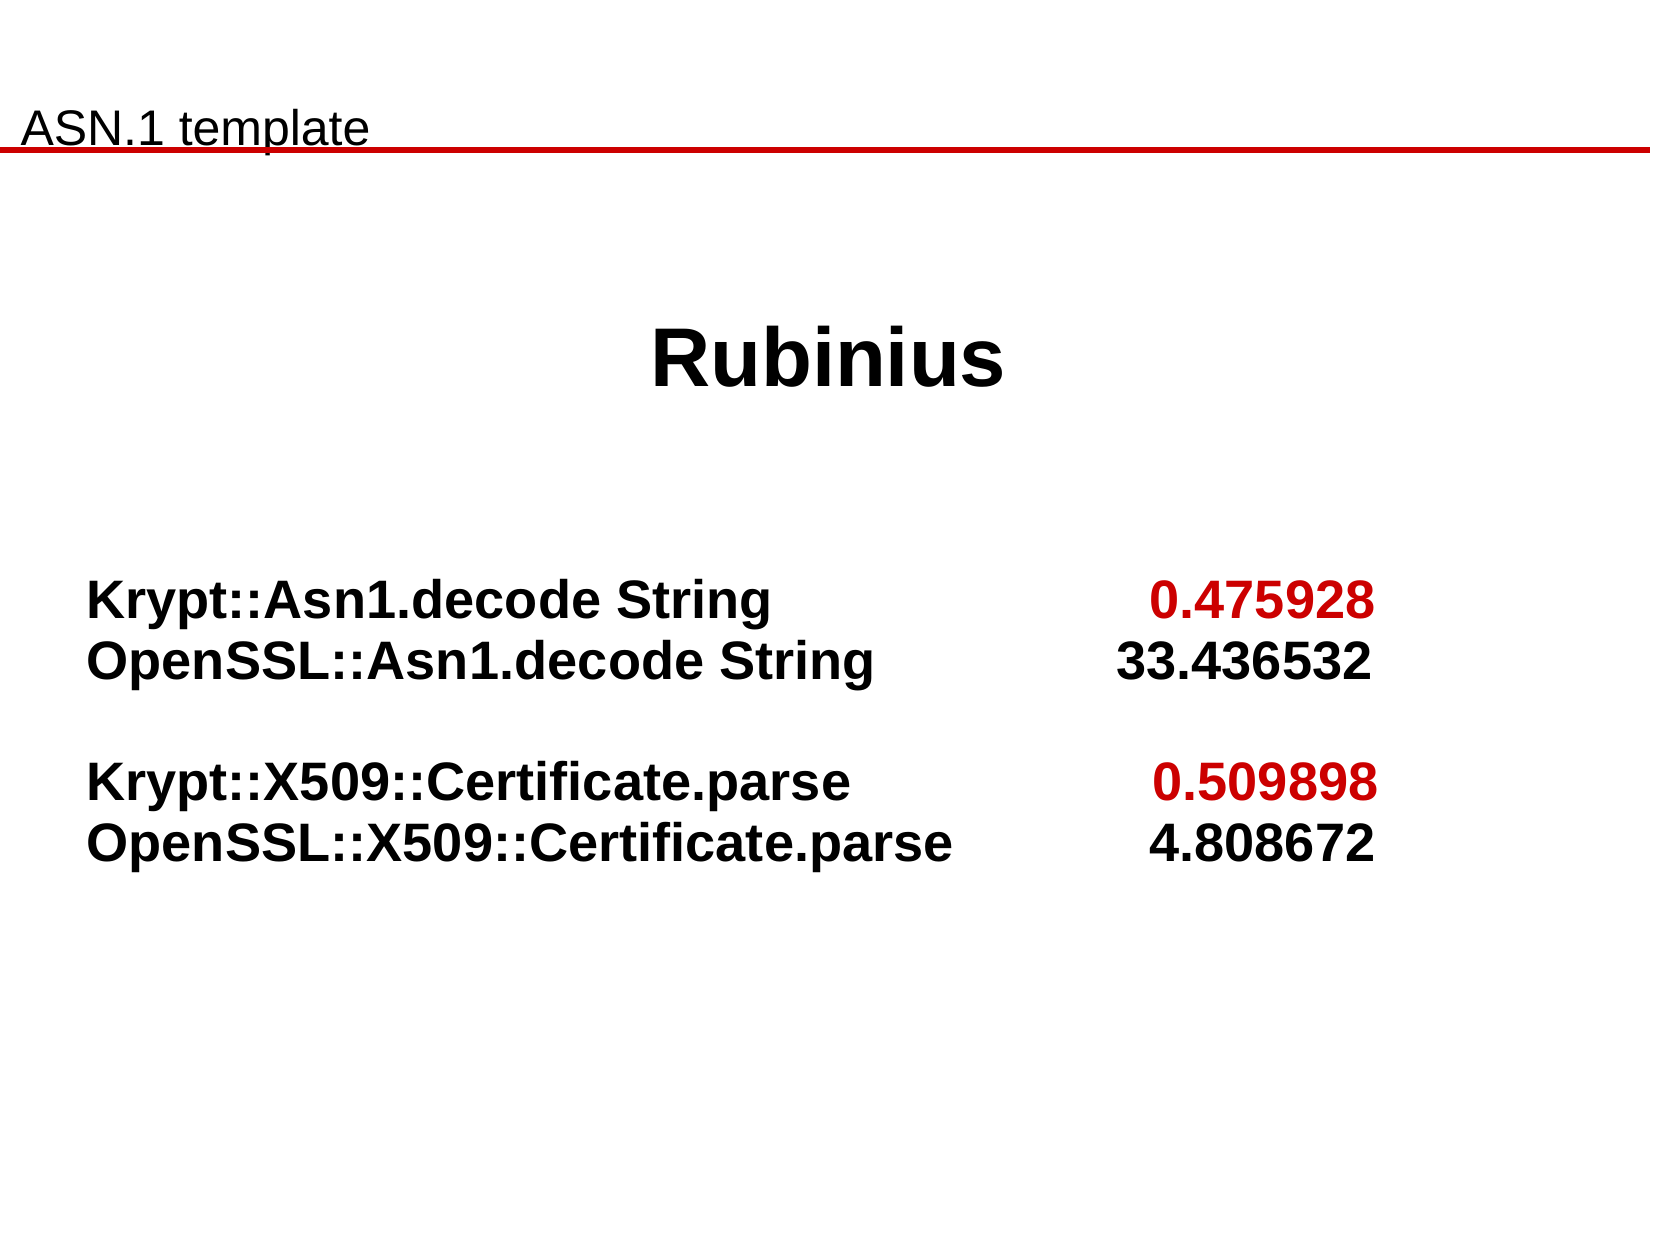

#
ASN.1 template
Rubinius
Krypt::Asn1.decode String 0.475928
OpenSSL::Asn1.decode String 33.436532
Krypt::X509::Certificate.parse 0.509898
OpenSSL::X509::Certificate.parse 4.808672